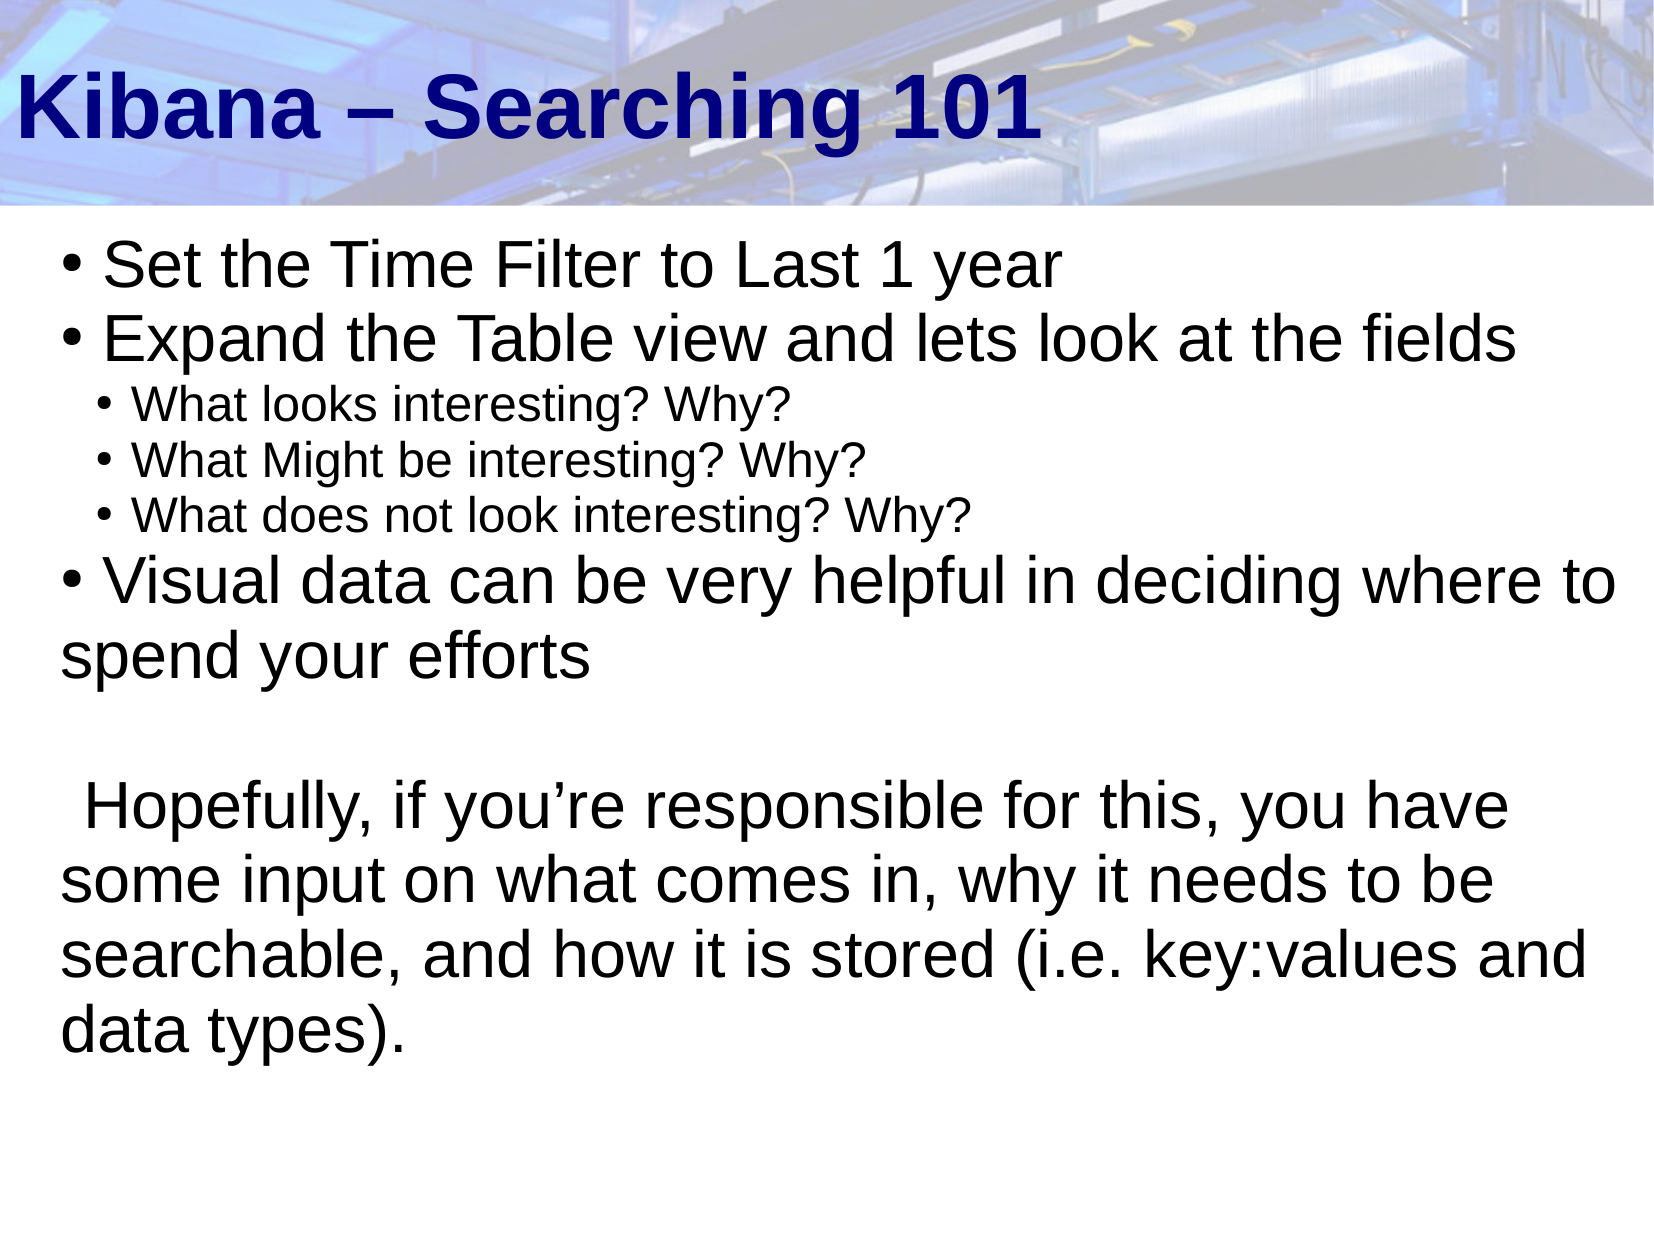

# Kibana – Searching 101
 Set the Time Filter to Last 1 year
 Expand the Table view and lets look at the fields
What looks interesting? Why?
What Might be interesting? Why?
What does not look interesting? Why?
 Visual data can be very helpful in deciding where to spend your efforts
Hopefully, if you’re responsible for this, you have some input on what comes in, why it needs to be searchable, and how it is stored (i.e. key:values and data types).